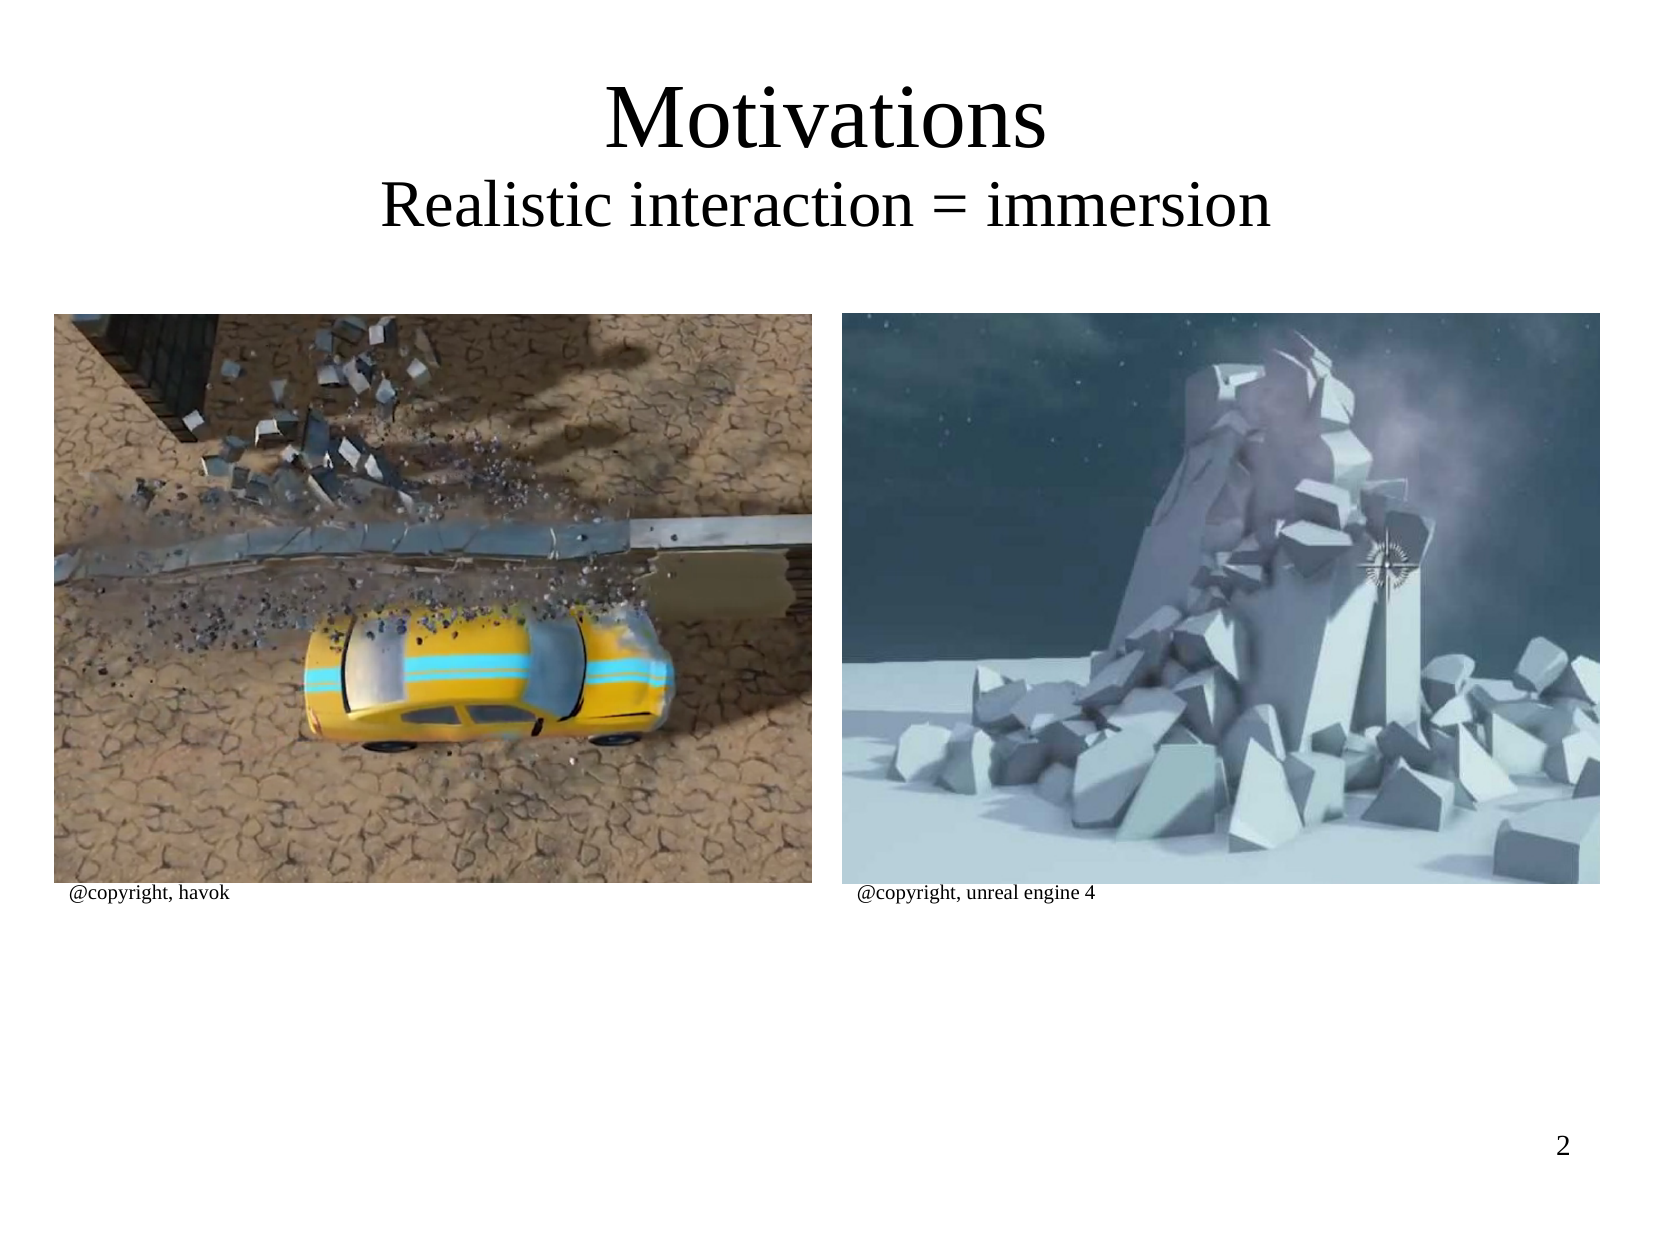

# Motivations Realistic interaction = immersion
@copyright, unreal engine 4
@copyright, havok
2